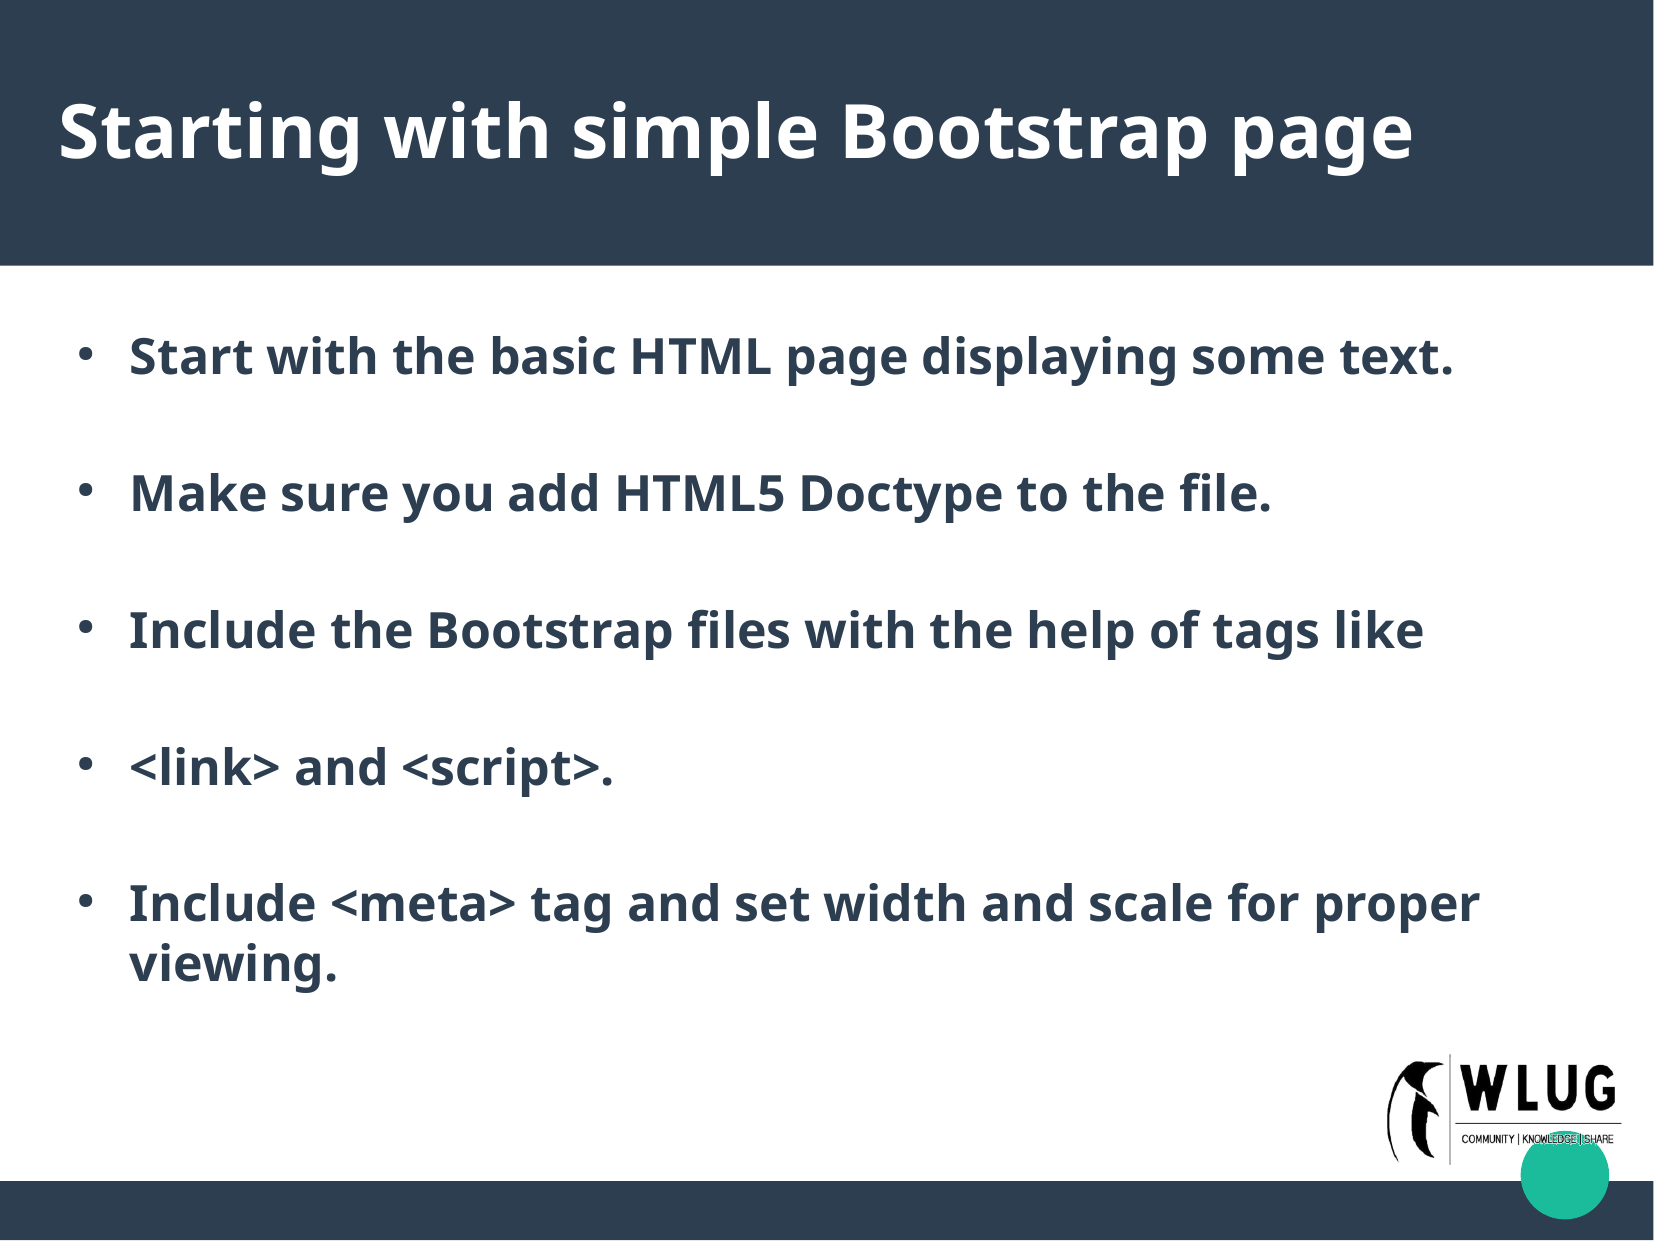

# Starting with simple Bootstrap page
Start with the basic HTML page displaying some text.
Make sure you add HTML5 Doctype to the file.
Include the Bootstrap files with the help of tags like
<link> and <script>.
Include <meta> tag and set width and scale for proper viewing.